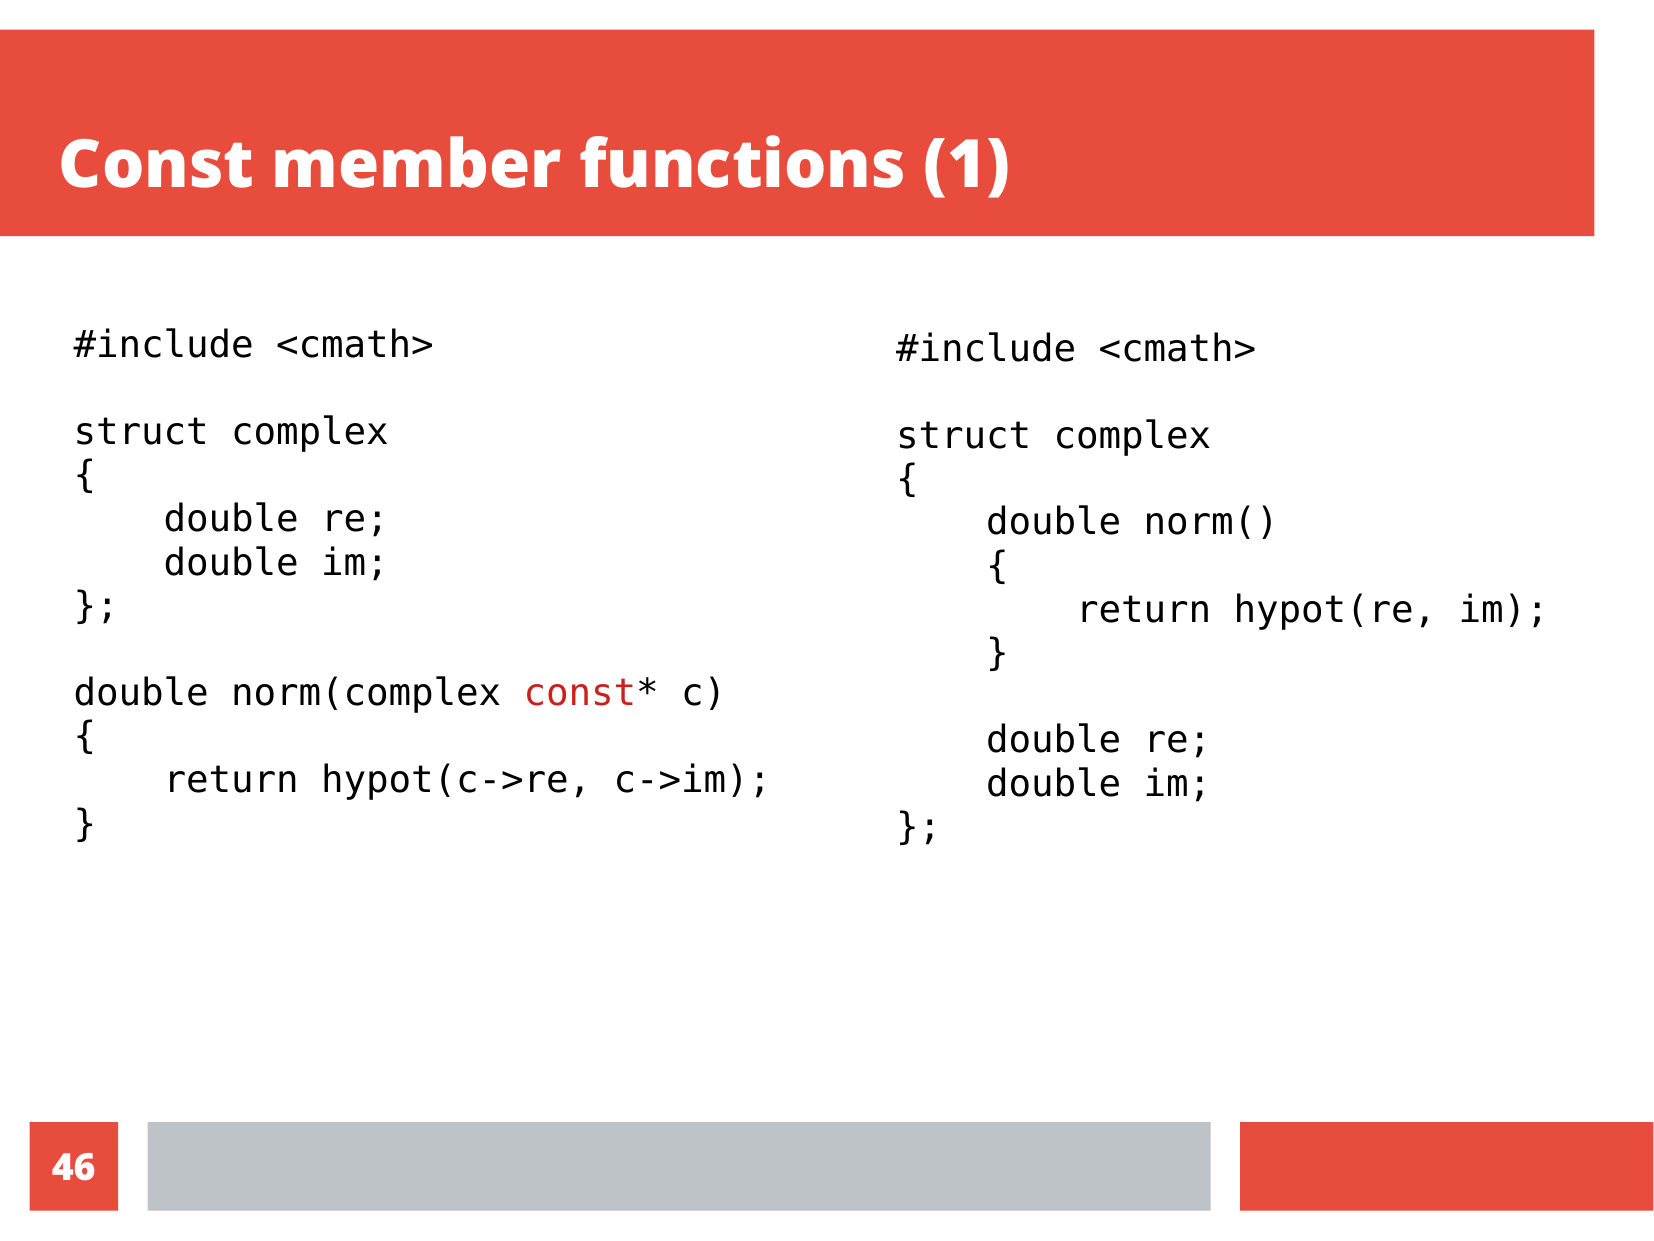

# Const member functions (1)
#include <cmath>
struct complex
{
 double re;
 double im;
};
double norm(complex const* c)
{
 return hypot(c->re, c->im);
}
#include <cmath>
struct complex
{
 double norm()
 {
 return hypot(re, im);
 }
 double re;
 double im;
};
46